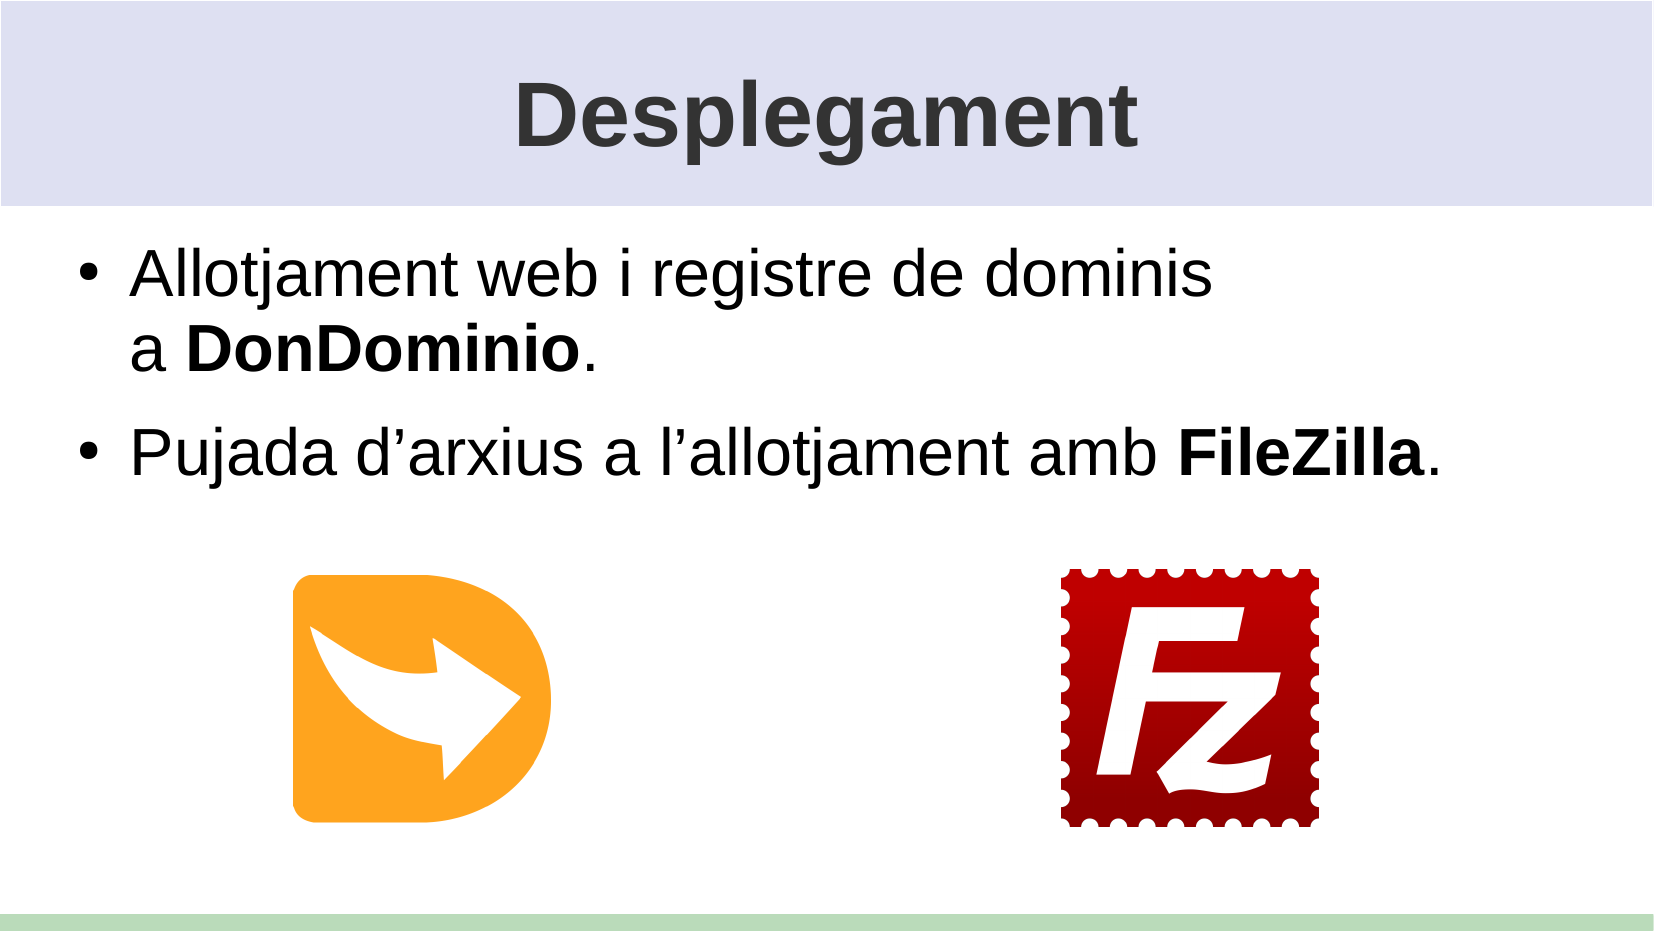

# Desplegament
Allotjament web i registre de dominis
a DonDominio.
Pujada d’arxius a l’allotjament amb FileZilla.